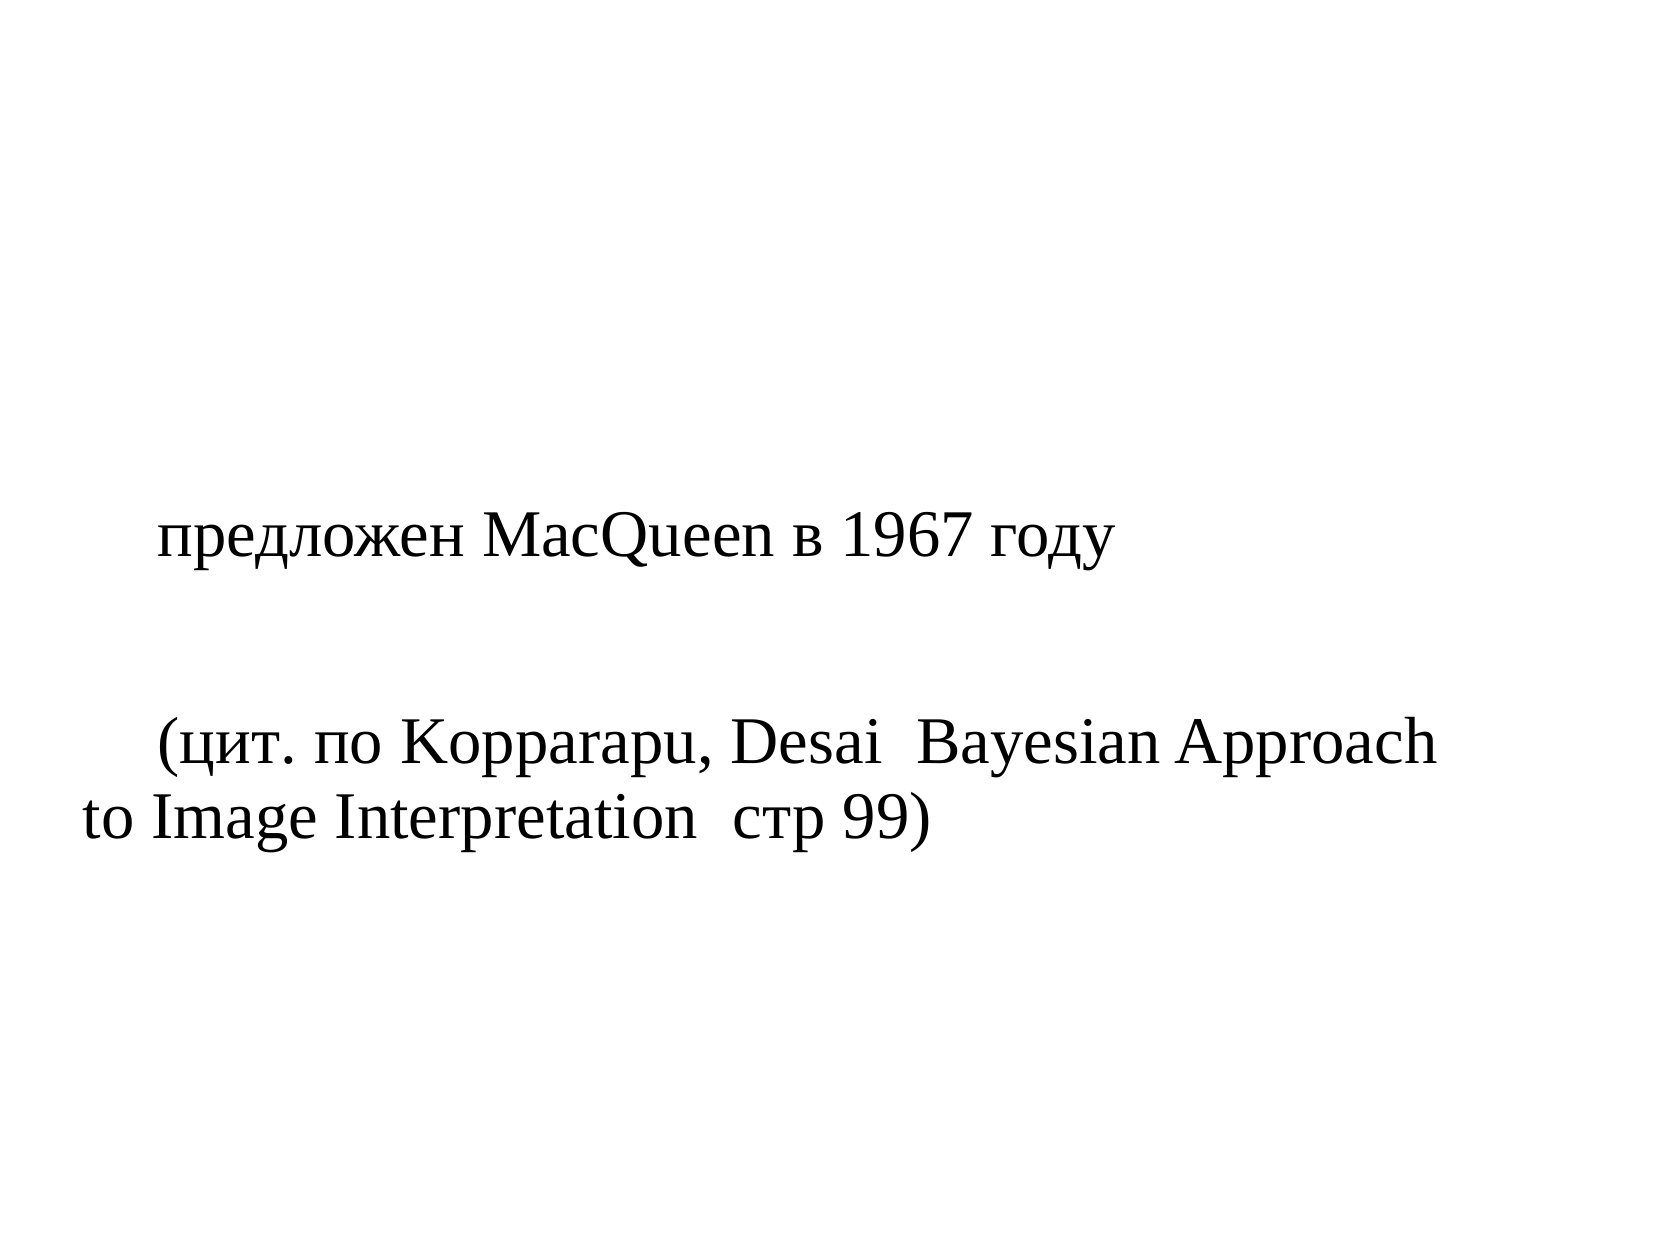

#
предложен MacQueen в 1967 году
(цит. по Kopparapu, Desai Bayesian Approach to Image Interpretation стр 99)